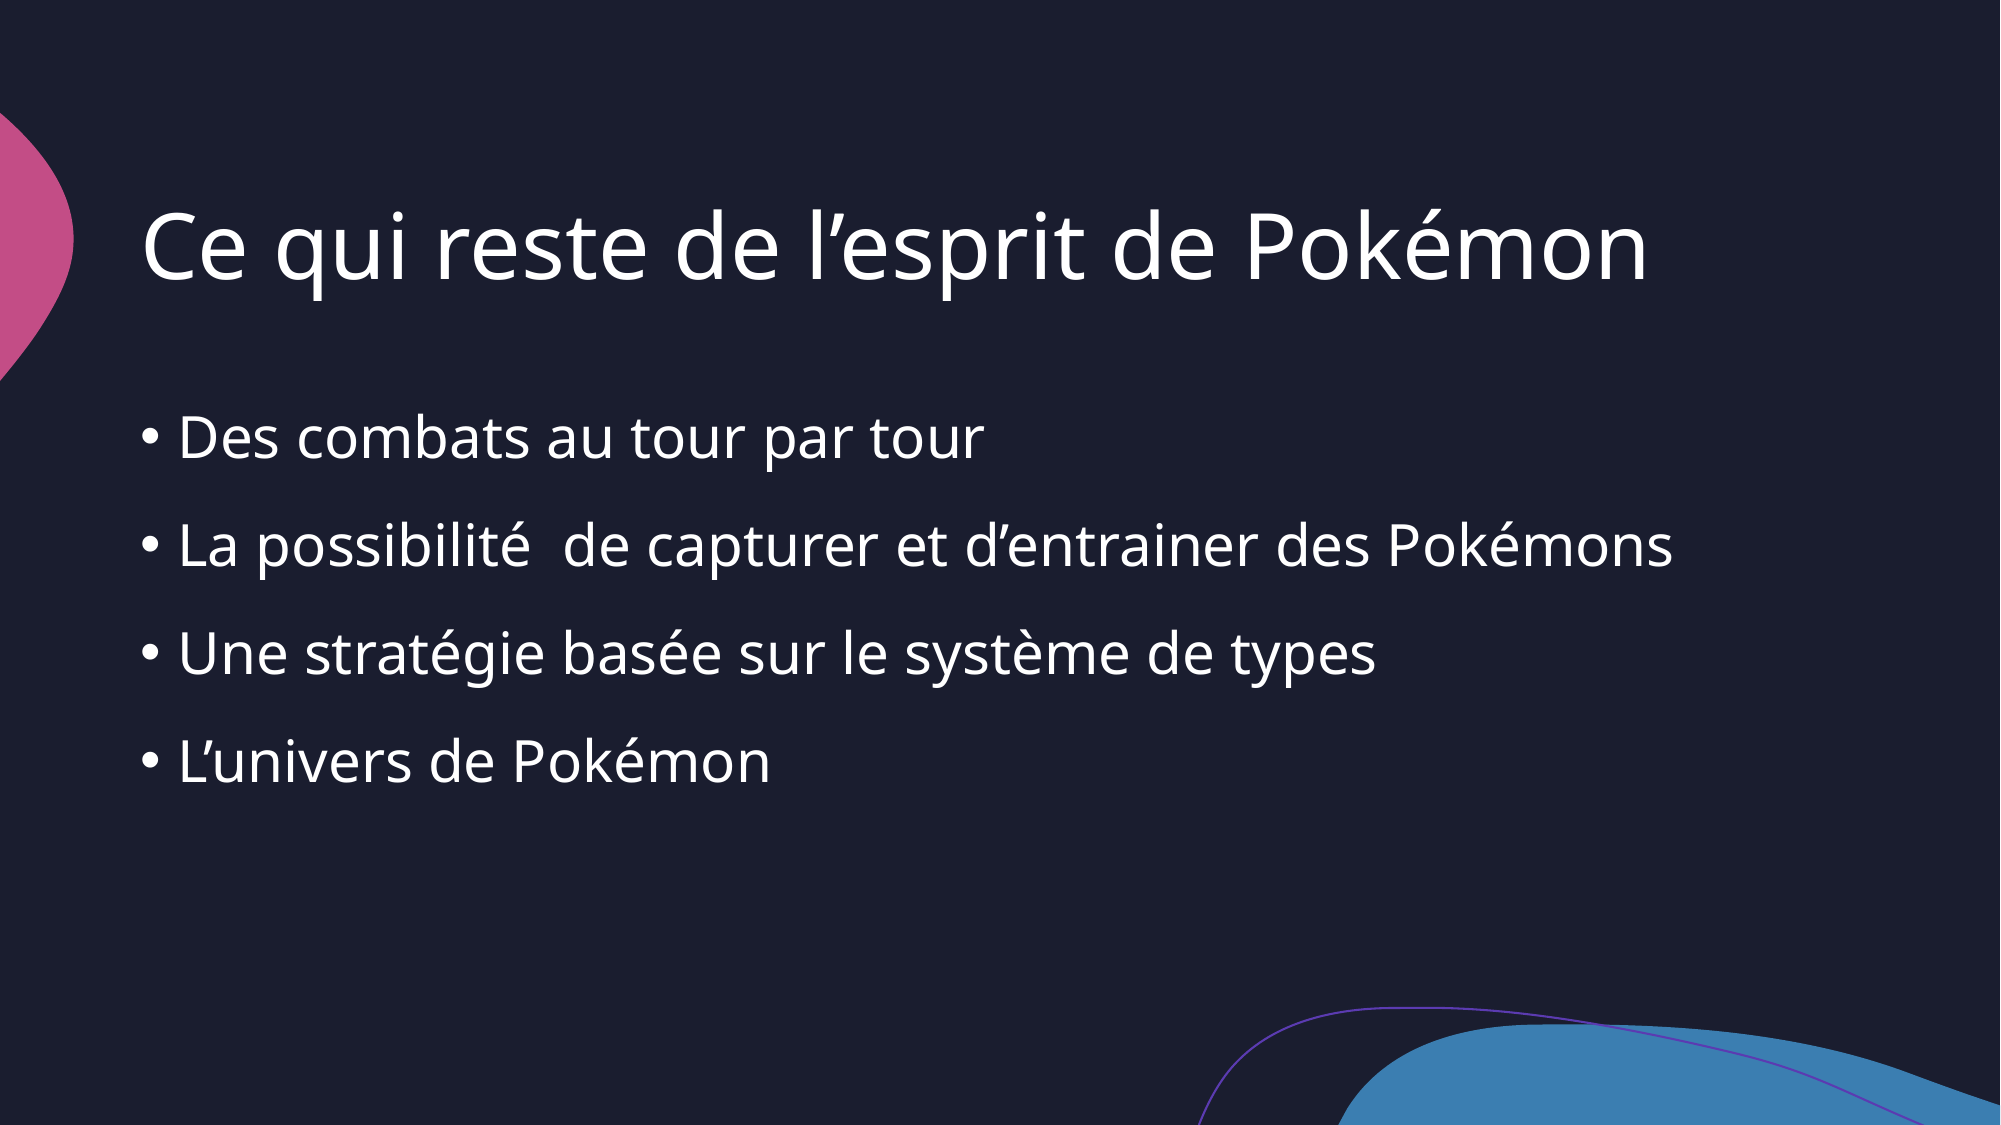

# Ce qui reste de l’esprit de Pokémon
Des combats au tour par tour
La possibilité de capturer et d’entrainer des Pokémons
Une stratégie basée sur le système de types
L’univers de Pokémon